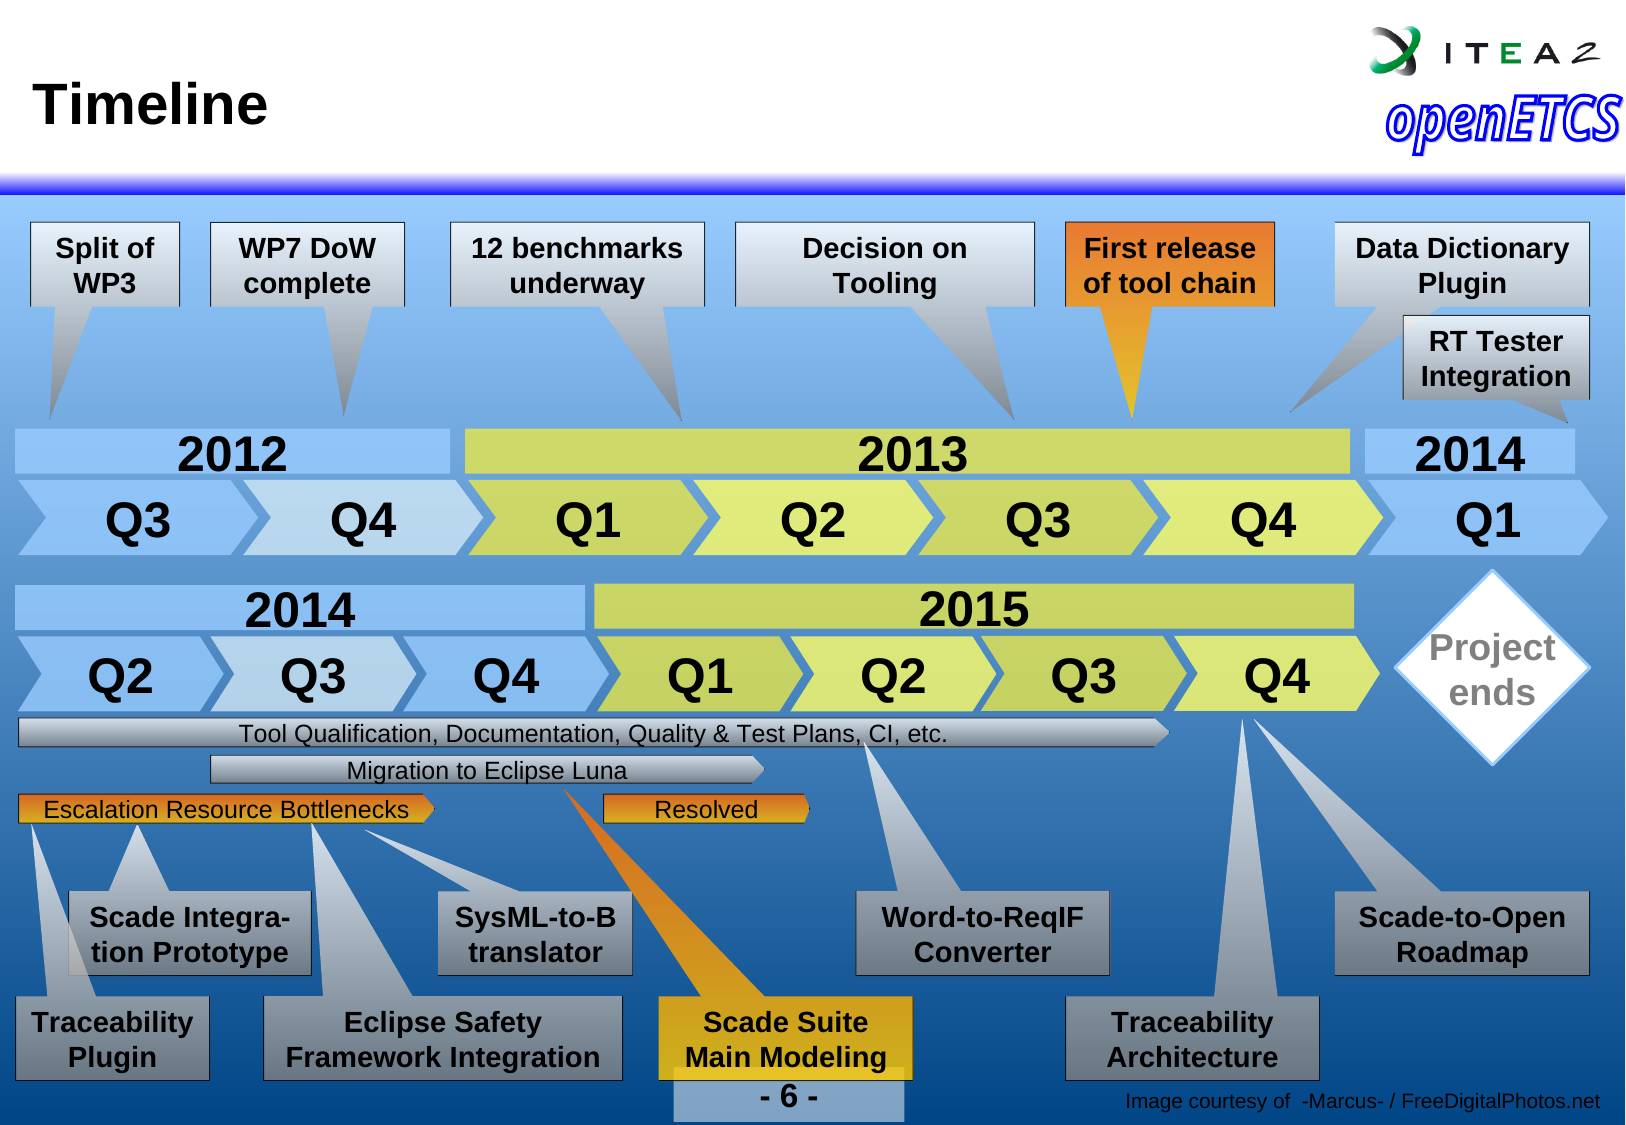

# Timeline
Split of WP3
12 benchmarks underway
Decision on Tooling
First release of tool chain
Data Dictionary Plugin
WP7 DoW complete
RT Tester Integration
2013
2012
2014
Q3
Q4
Q1
Q2
Q3
Q4
Q1
Project
ends
2015
2014
Q3
Q4
Q2
Q3
Q4
Q1
Q2
Tool Qualification, Documentation, Quality & Test Plans, CI, etc.
Migration to Eclipse Luna
Escalation Resource Bottlenecks
Resolved
Scade Integra-tion Prototype
Word-to-ReqIF Converter
SysML-to-B translator
Scade-to-Open Roadmap
Eclipse Safety Framework Integration
Traceability Plugin
Scade Suite Main Modeling
Traceability Architecture
Image courtesy of -Marcus- / FreeDigitalPhotos.net